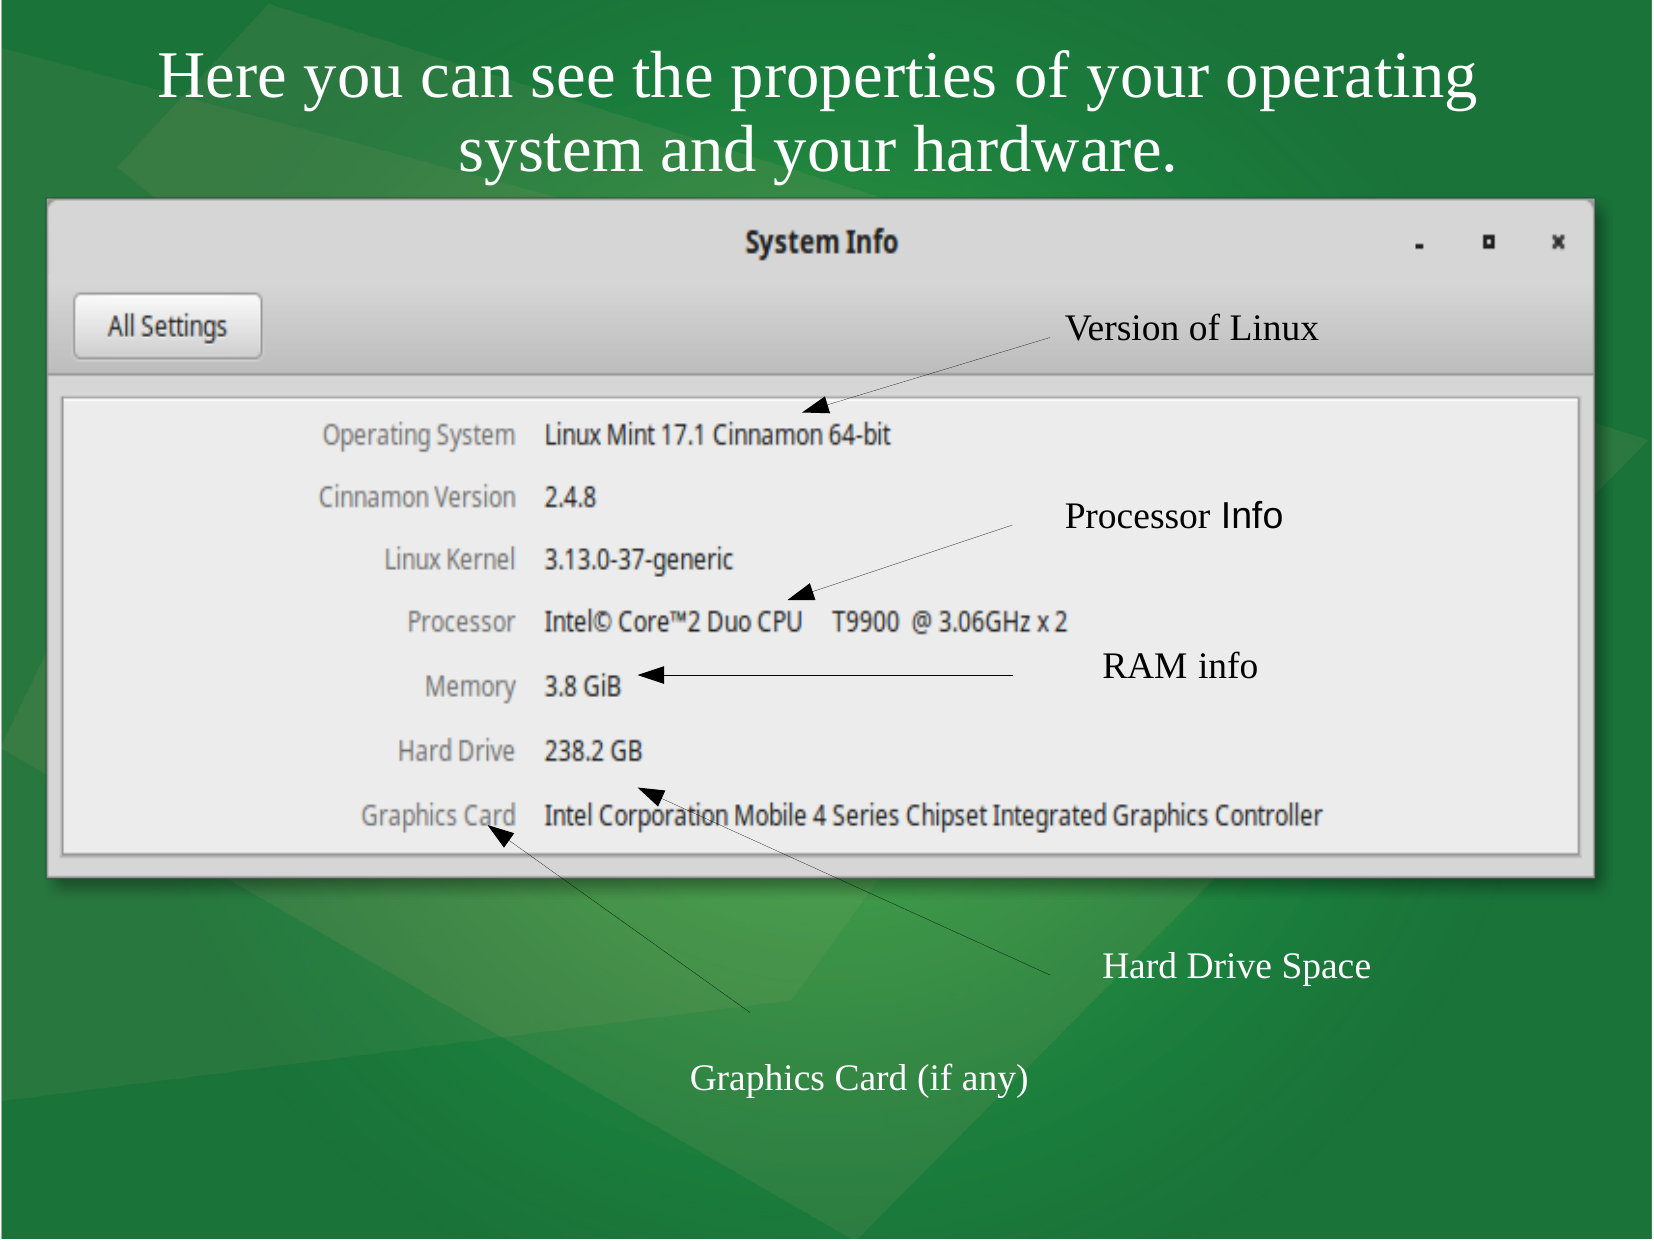

# Here you can see the properties of your operating system and your hardware.
Version of Linux
Processor Info
RAM info
Hard Drive Space
Graphics Card (if any)